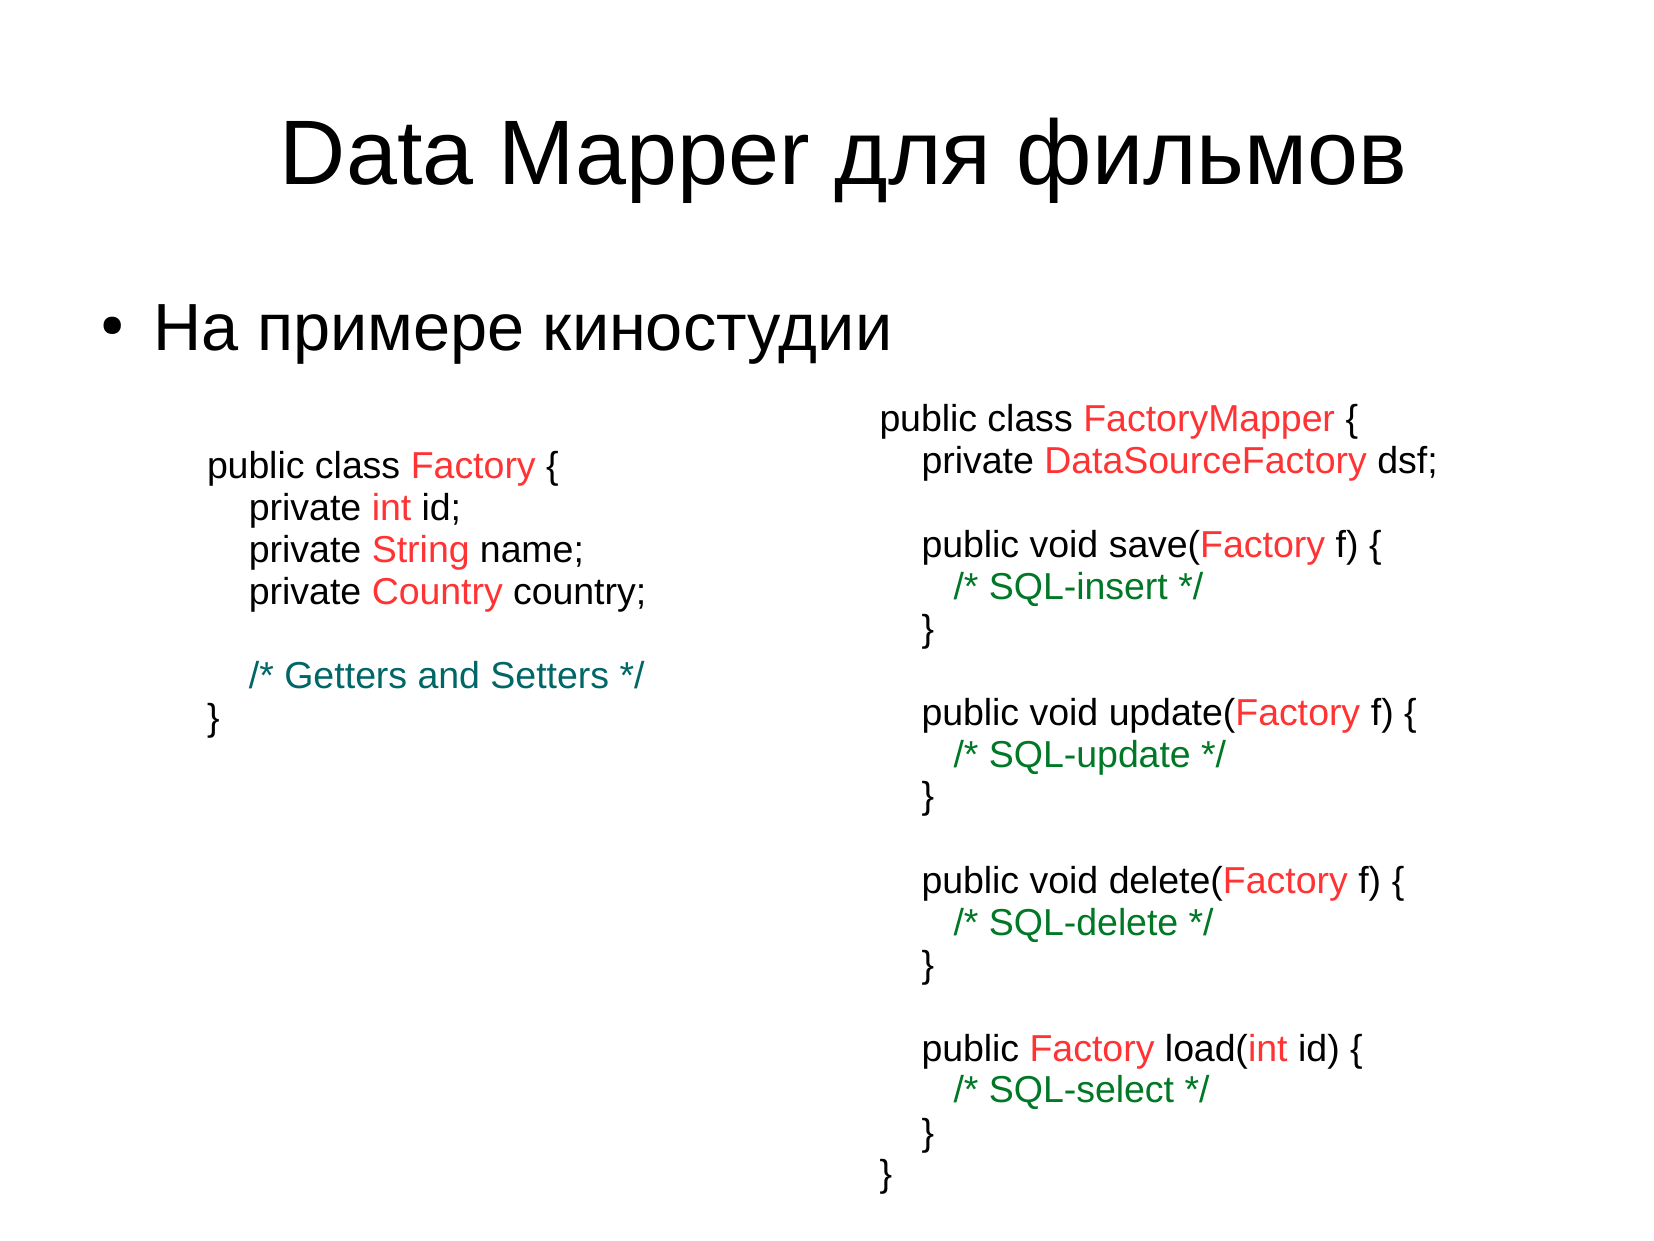

# Data Mapper для фильмов
На примере киностудии
public class FactoryMapper {
 private DataSourceFactory dsf;
 public void save(Factory f) {
	/* SQL-insert */
 }
 public void update(Factory f) {
	/* SQL-update */
 }
 public void delete(Factory f) {
	/* SQL-delete */
 }
 public Factory load(int id) {
	/* SQL-select */
 }
}
public class Factory {
 private int id;
 private String name;
 private Country country;
 /* Getters and Setters */
}